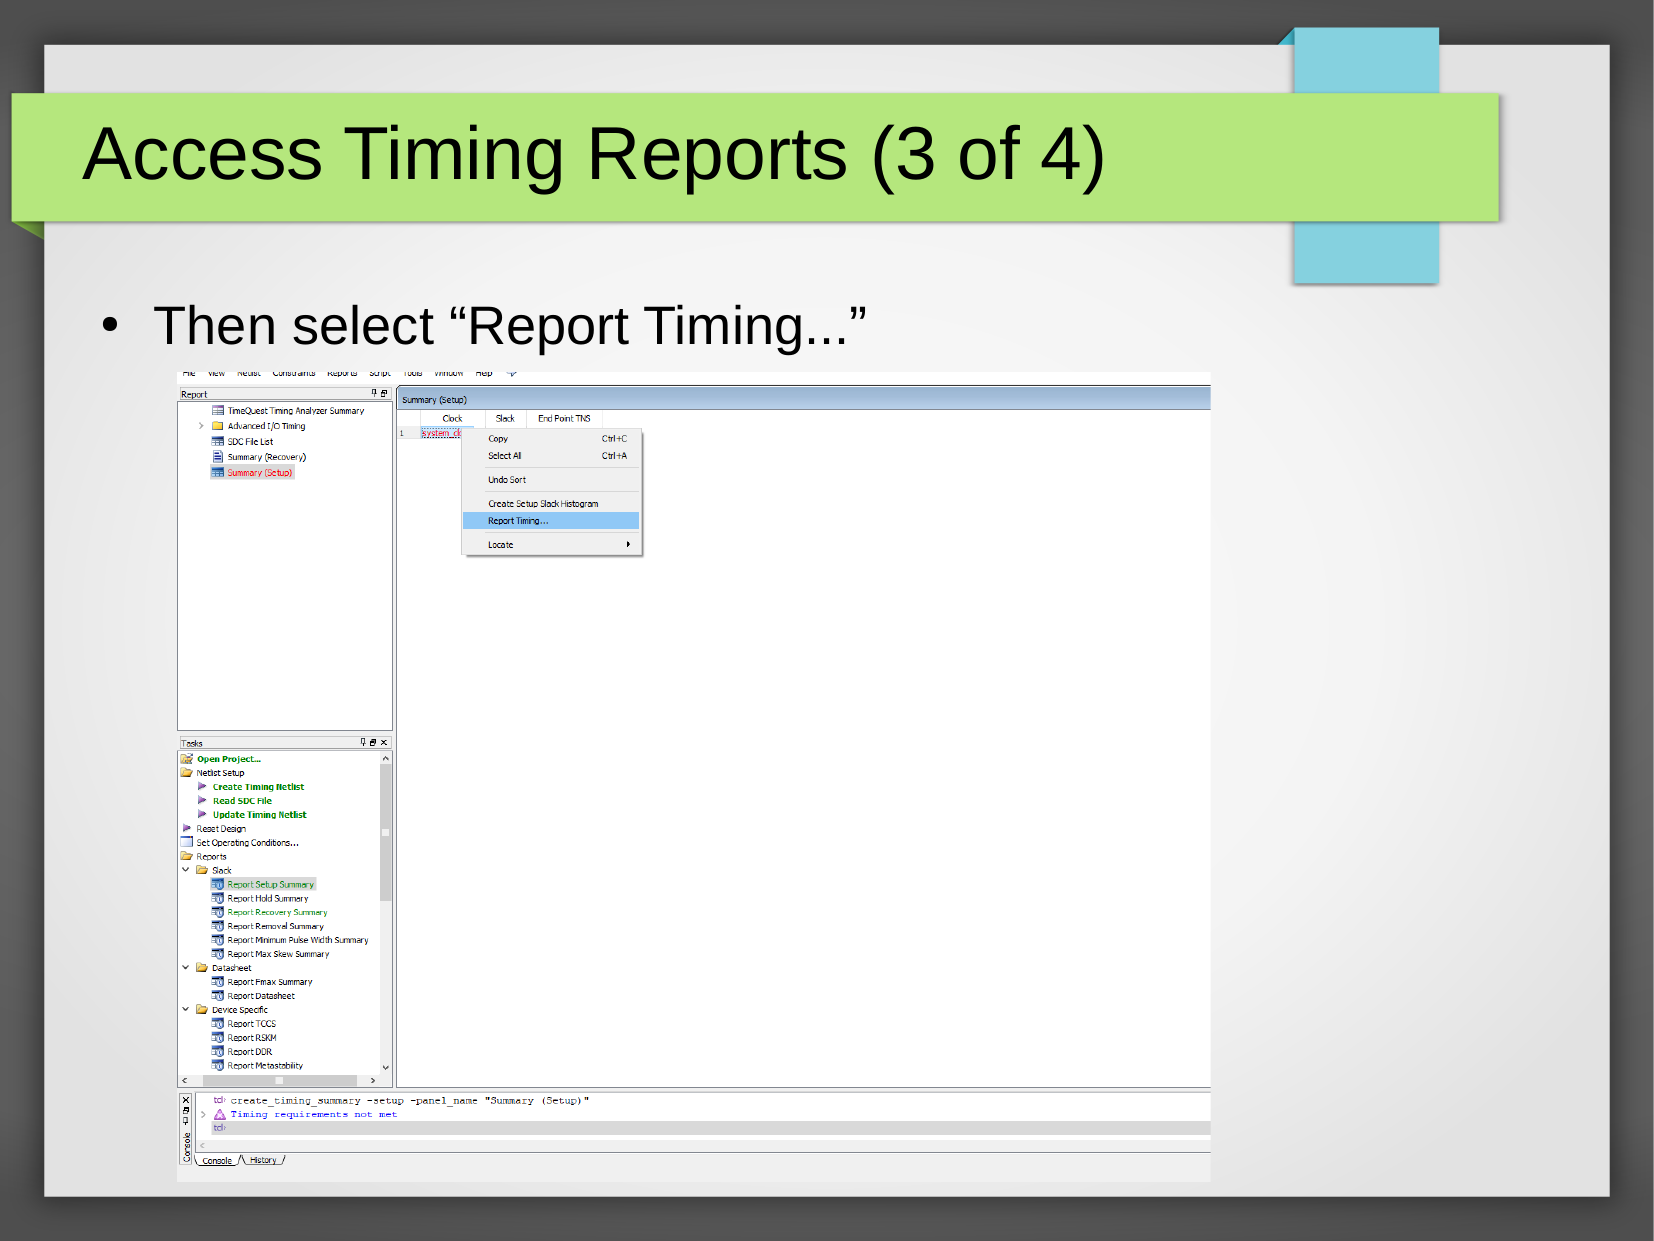

# Access Timing Reports (3 of 4)
Then select “Report Timing...”